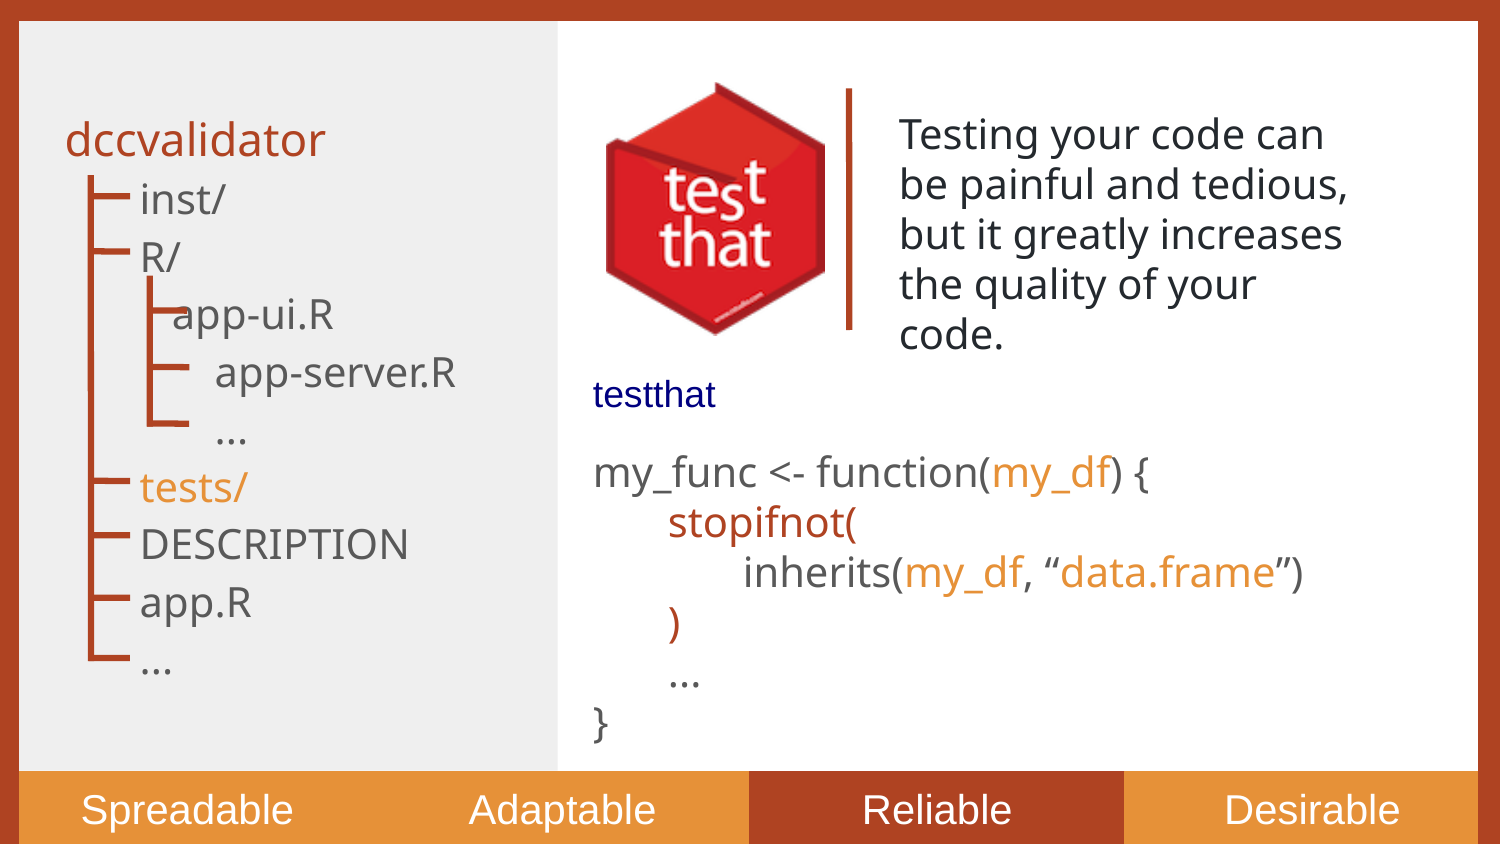

Testing your code can be painful and tedious, but it greatly increases the quality of your code.
testthat
dccvalidator
inst/
R/
 app-ui.R
app-server.R
...
tests/
DESCRIPTION
app.R
...
my_func <- function(my_df) {
stopifnot(
inherits(my_df, “data.frame”)
)
...
}
Spreadable
Adaptable
Reliable
Desirable